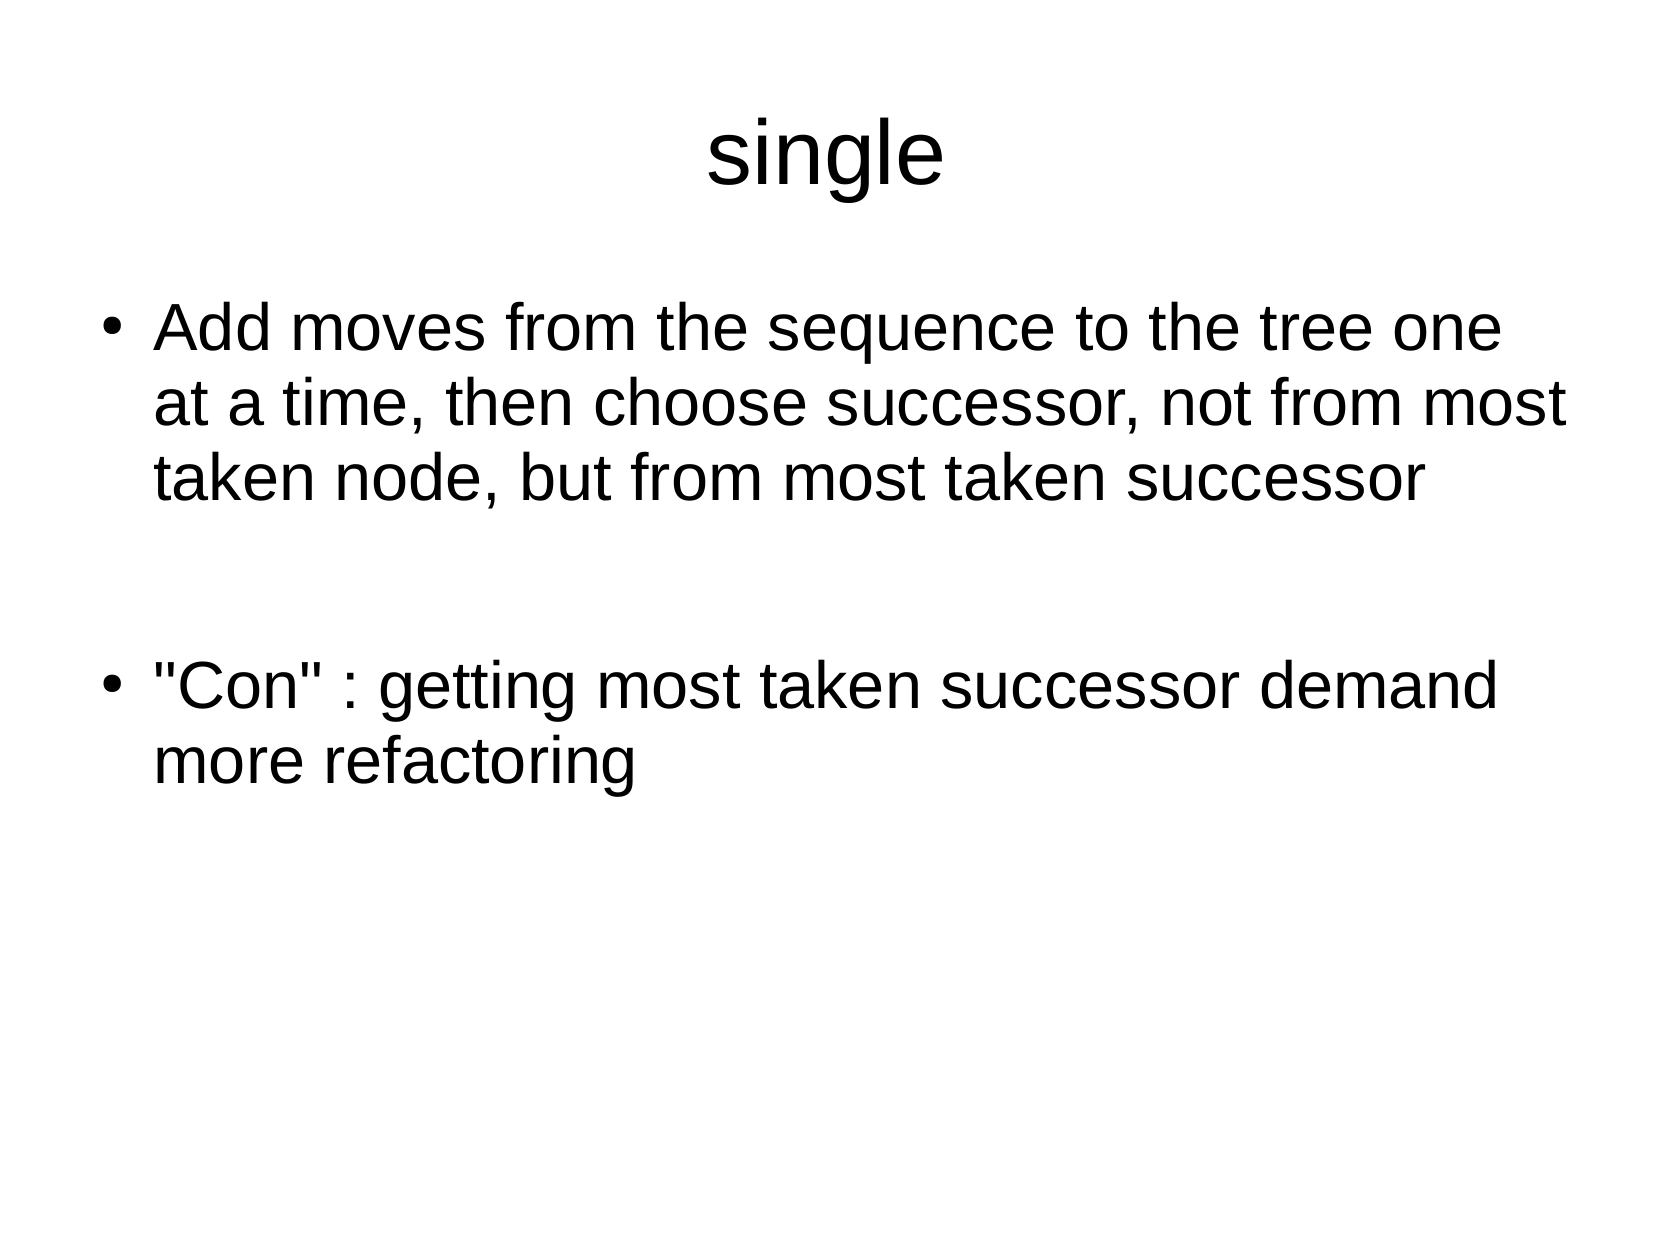

# single
Add moves from the sequence to the tree one at a time, then choose successor, not from most taken node, but from most taken successor
"Con" : getting most taken successor demand more refactoring